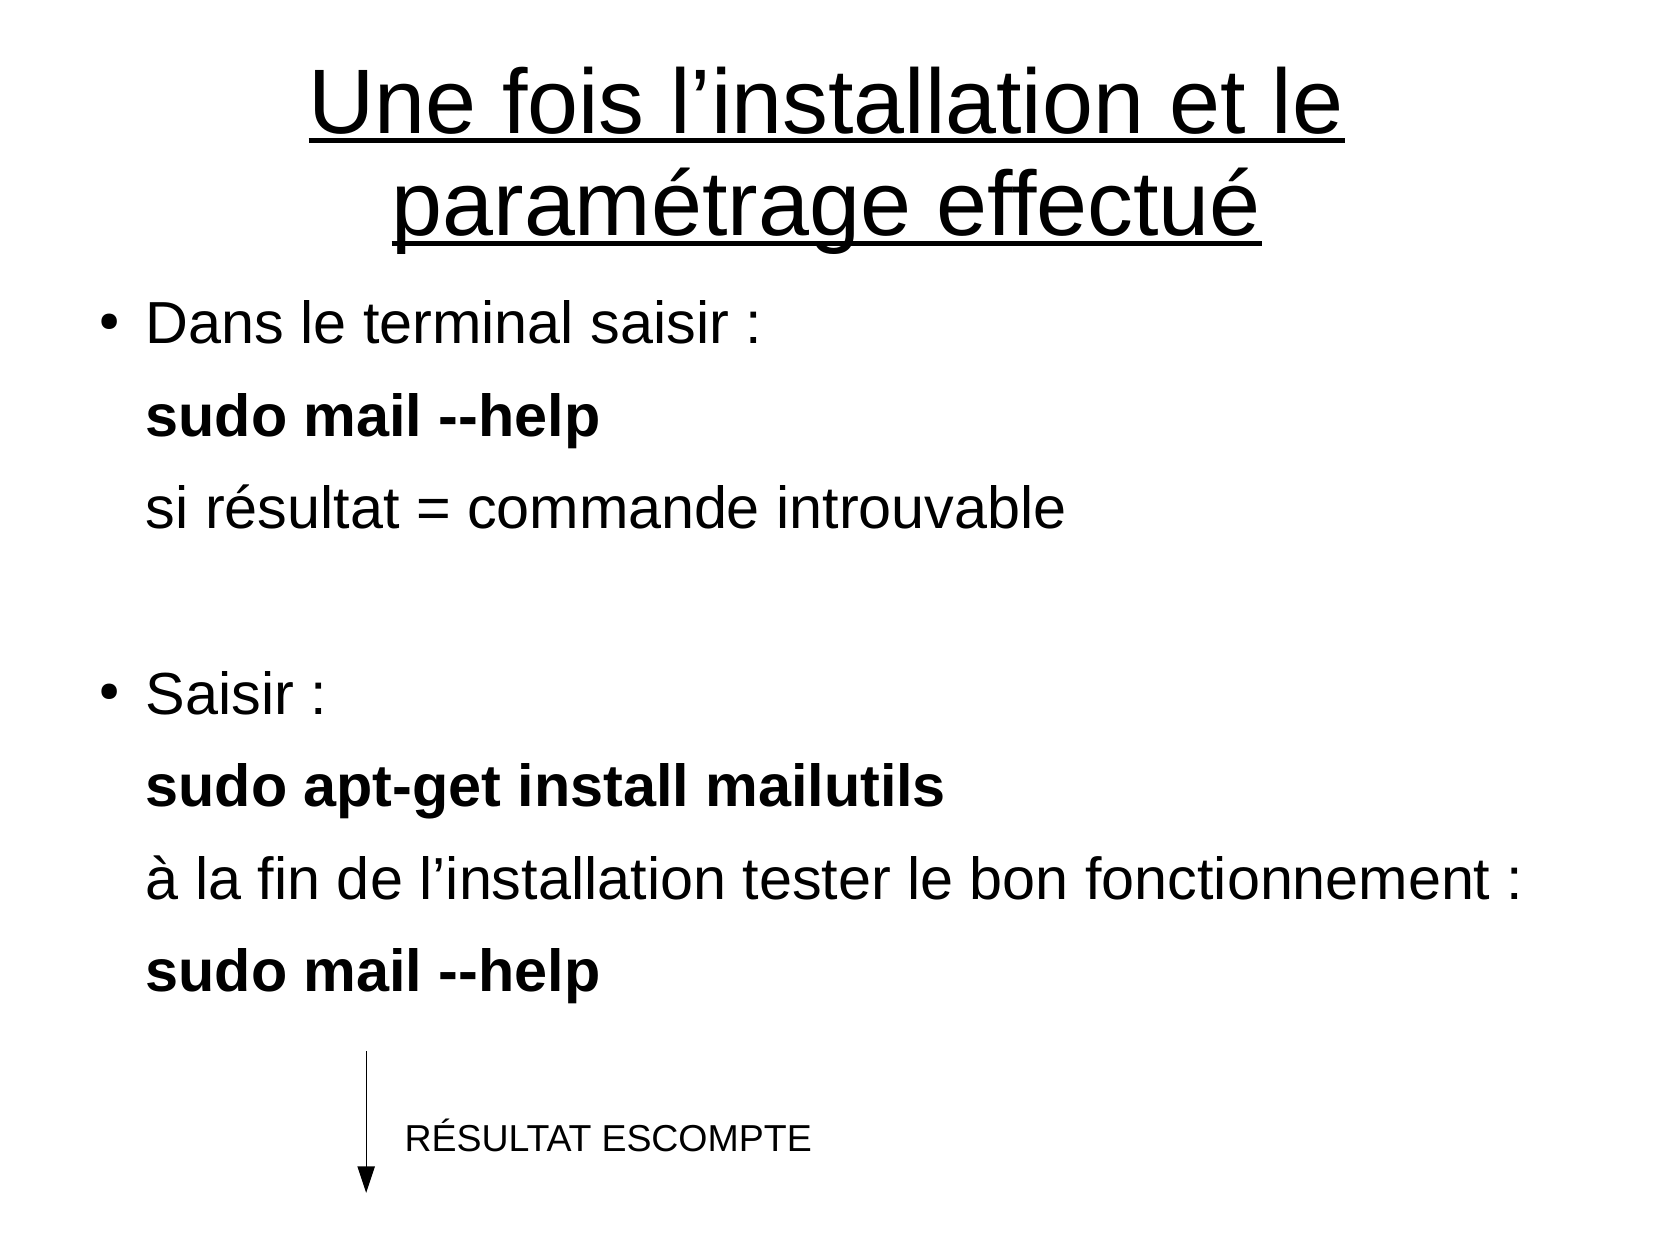

# Une fois l’installation et le paramétrage effectué
Dans le terminal saisir :
sudo mail --help
si résultat = commande introuvable
Saisir :
sudo apt-get install mailutils
à la fin de l’installation tester le bon fonctionnement :
sudo mail --help
RÉSULTAT ESCOMPTE